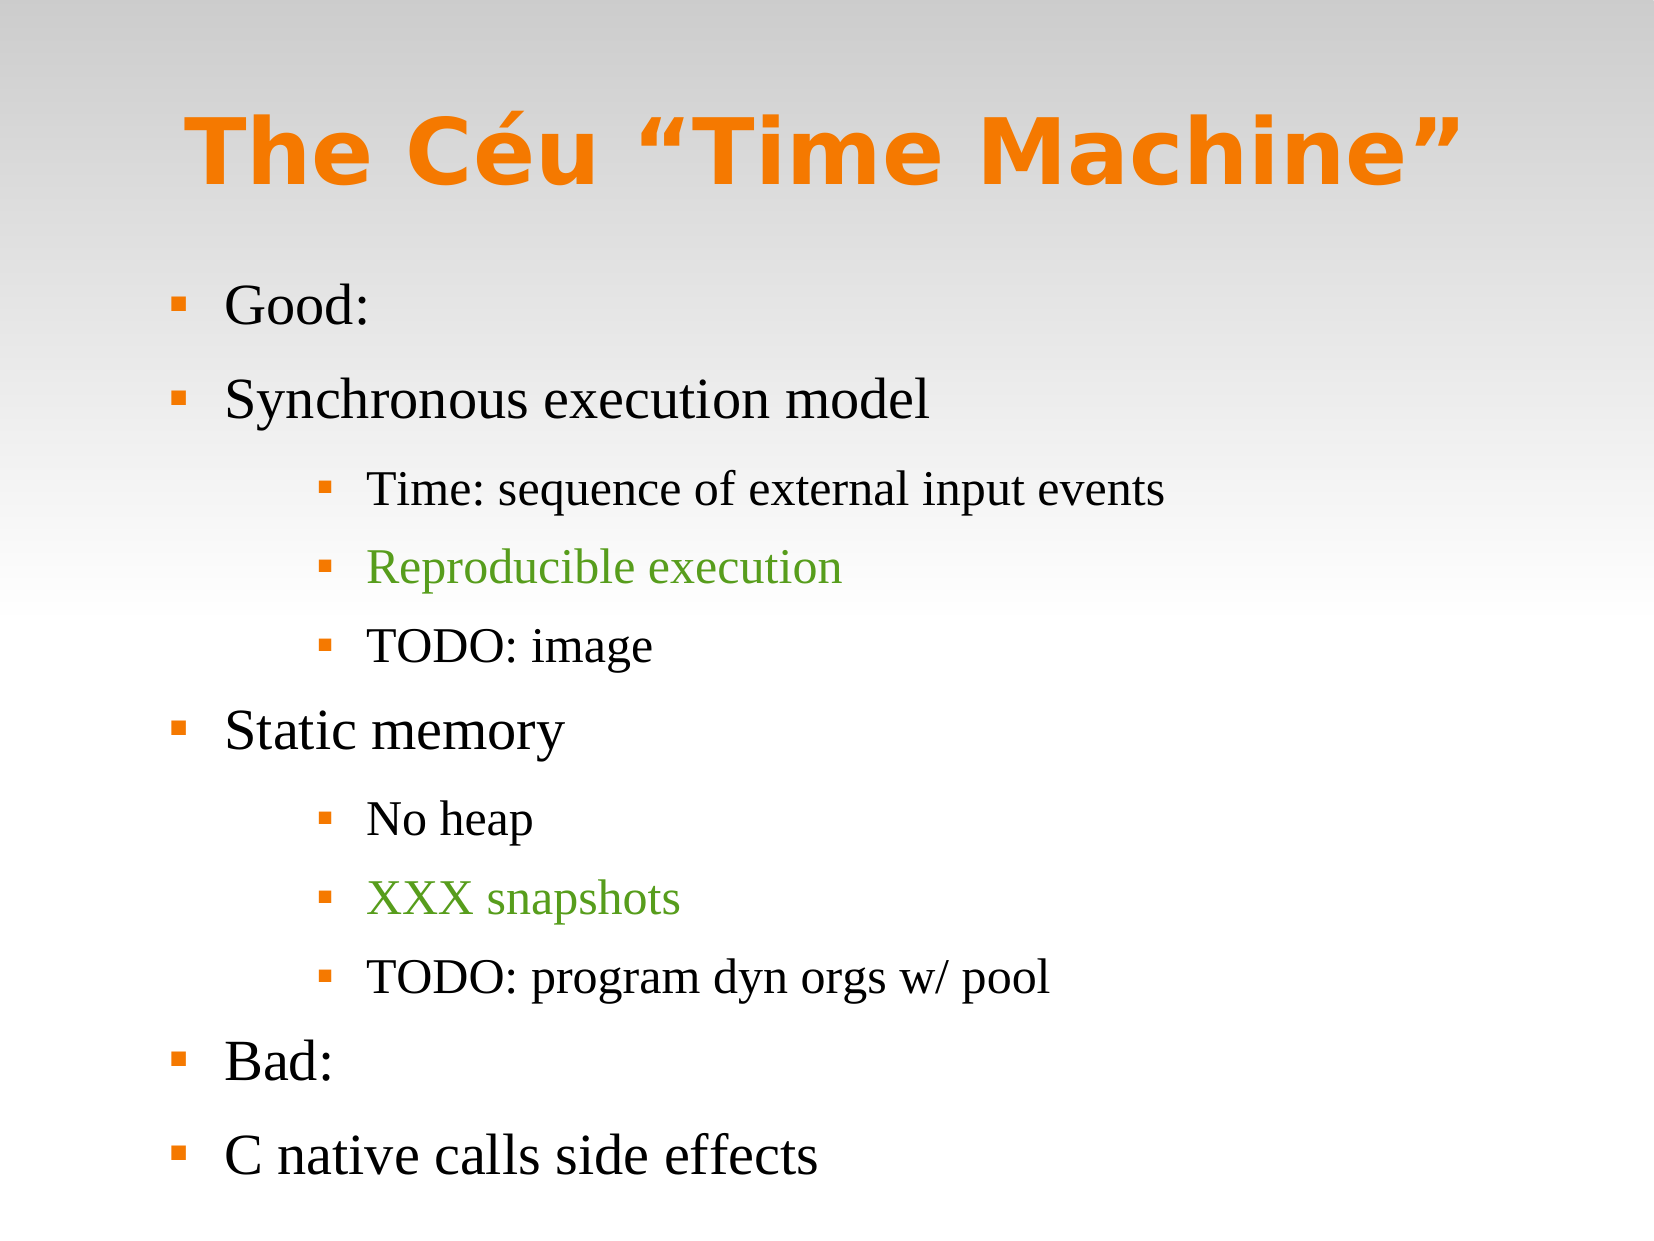

# The Céu “Time Machine”
Good:
Synchronous execution model
Time: sequence of external input events
Reproducible execution
TODO: image
Static memory
No heap
XXX snapshots
TODO: program dyn orgs w/ pool
Bad:
C native calls side effects
Demo: game